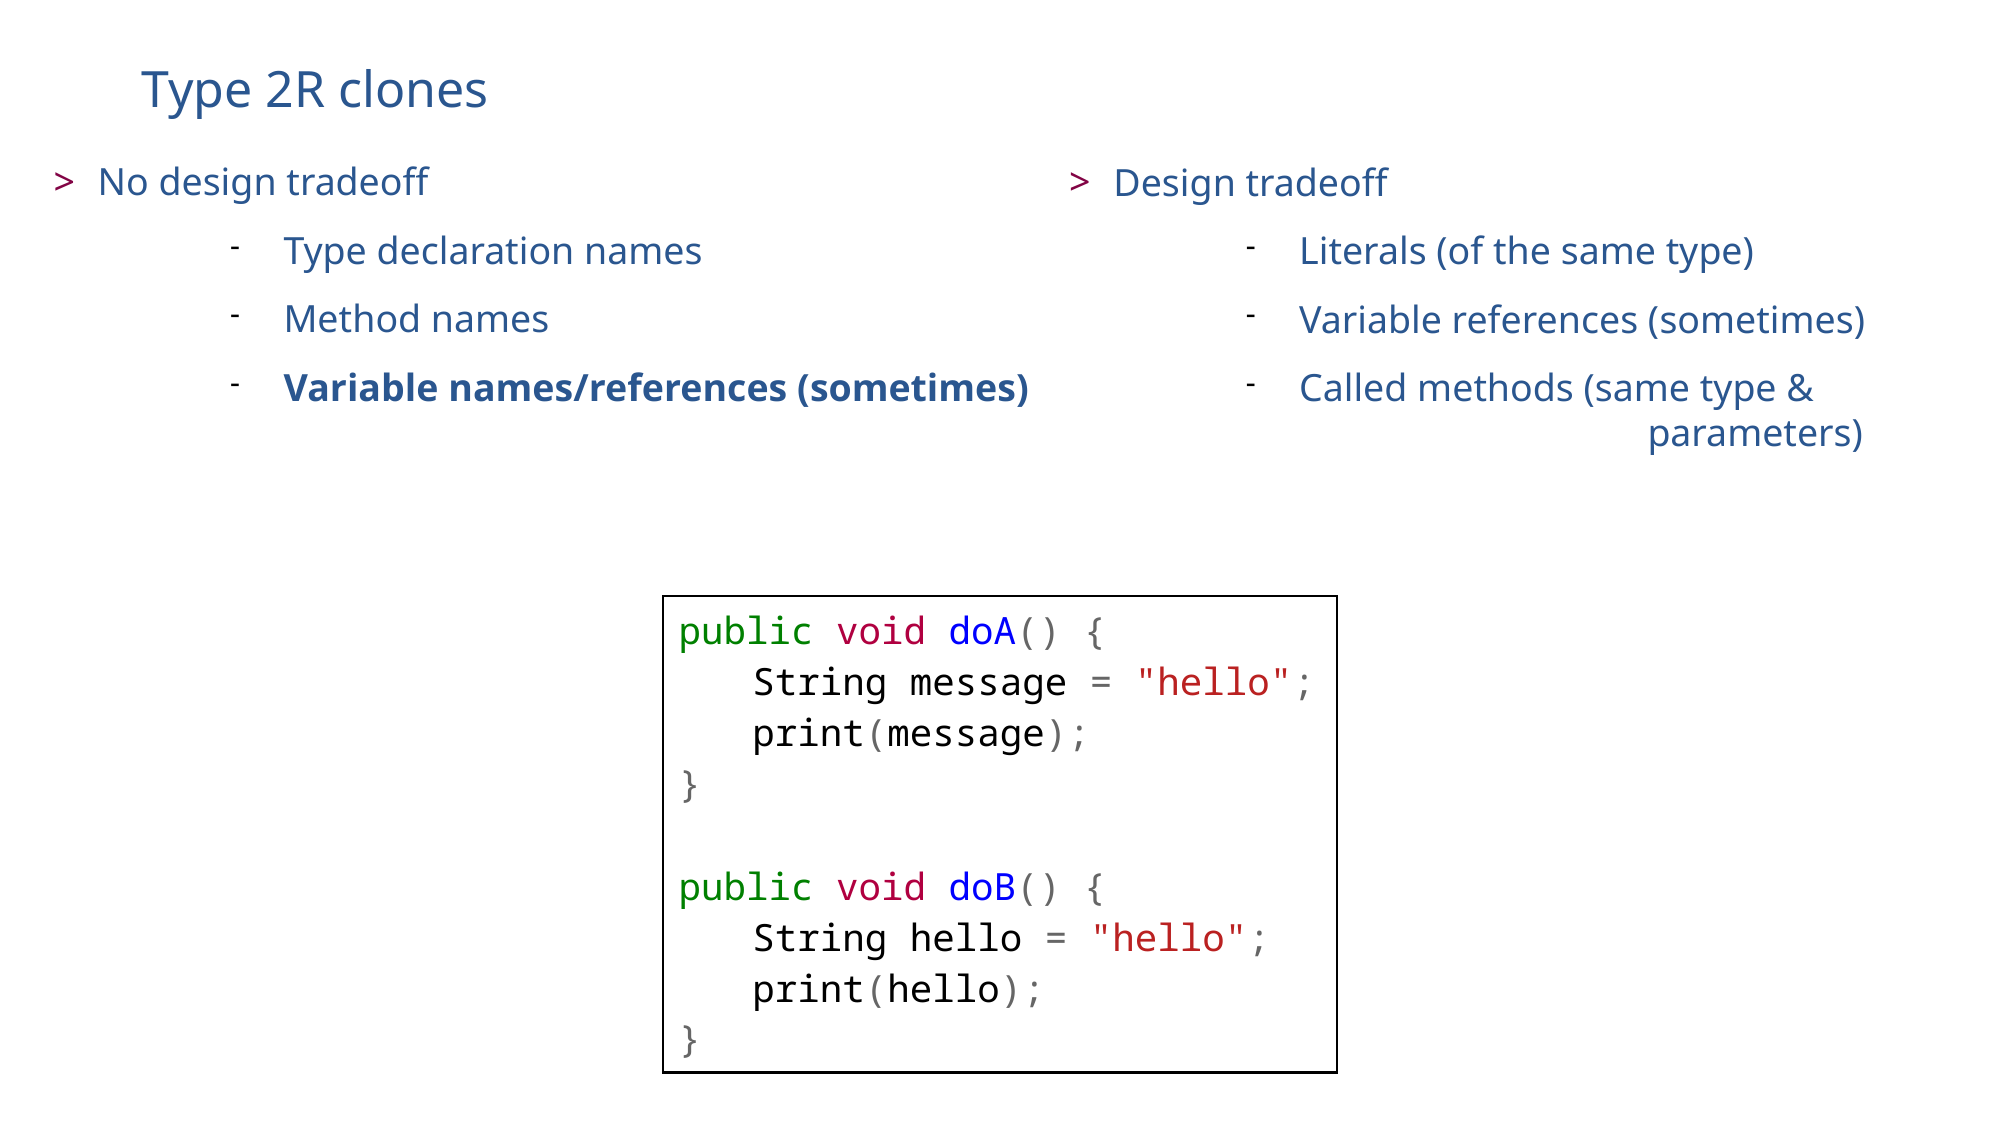

Type 2R clones
No design tradeoff
Type declaration names
Method names
Variable names/references (sometimes)
Design tradeoff
Literals (of the same type)
Variable references (sometimes)
Called methods (same type & 						parameters)
public void doA() {
	String message = "hello";
	print(message);
}
public void doB() {
	String hello = "hello";
	print(hello);
}